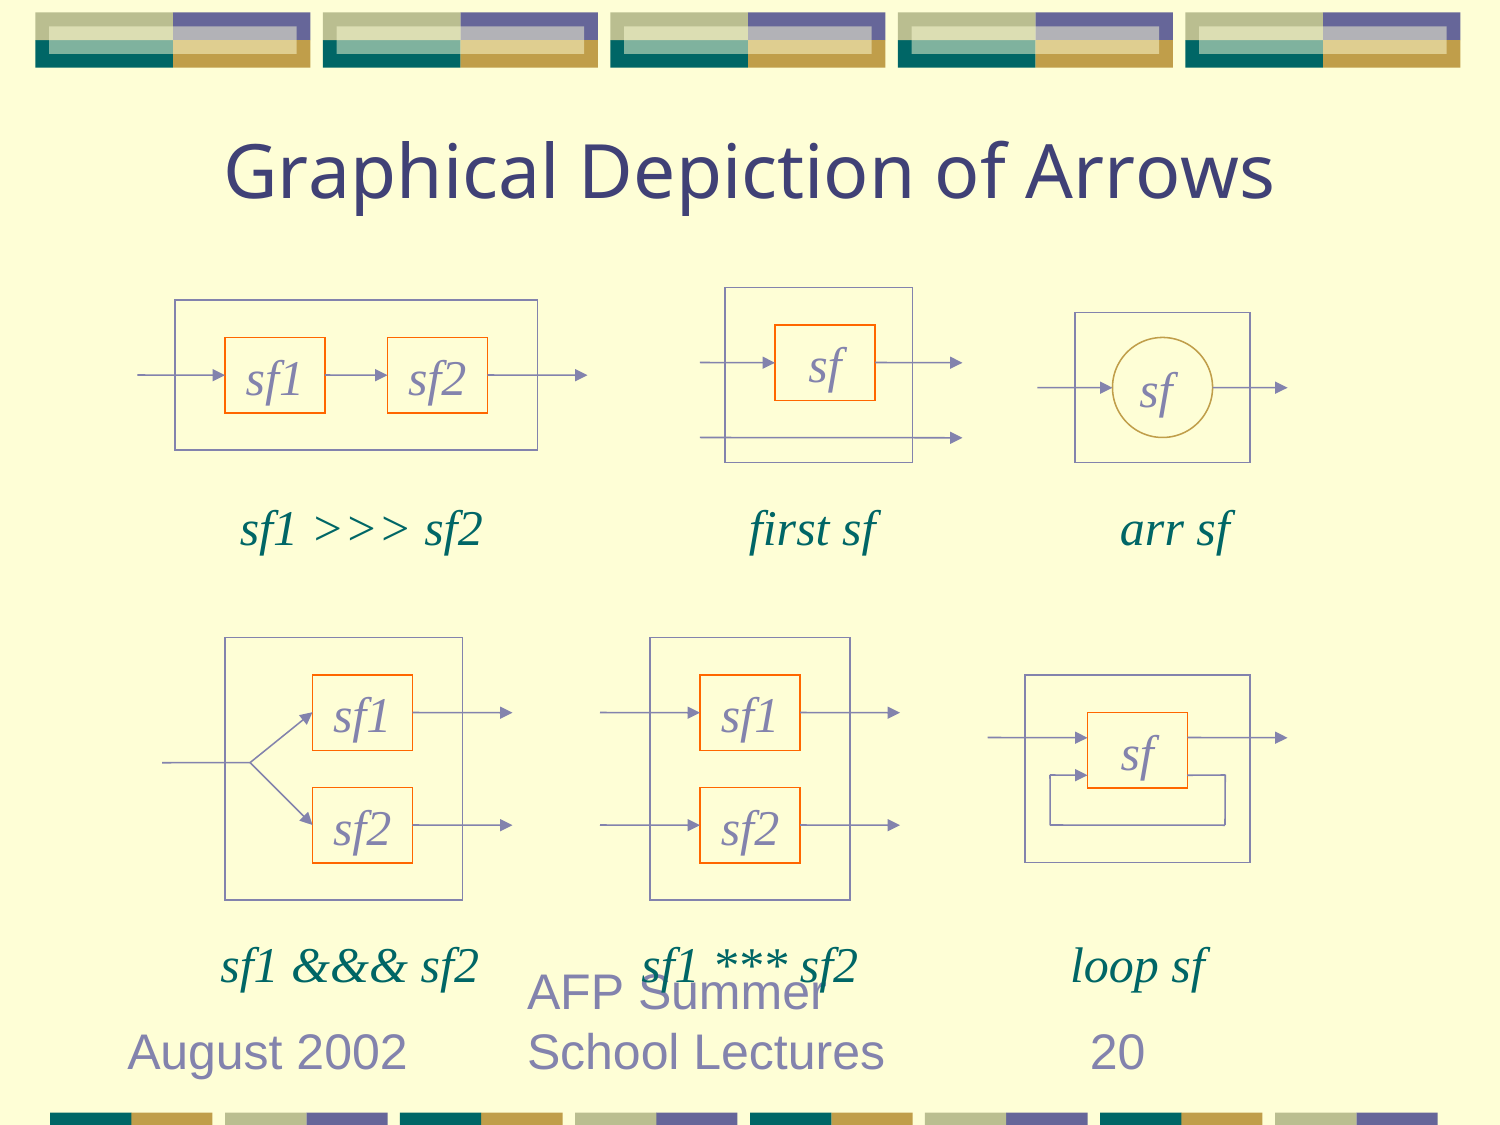

# Graphical Depiction of Arrows
sf
sf1
sf2
sf
sf1 >>> sf2
first sf
arr sf
sf1
sf1
sf
sf2
sf2
sf1 &&& sf2
sf1 *** sf2
loop sf
August 2002
20